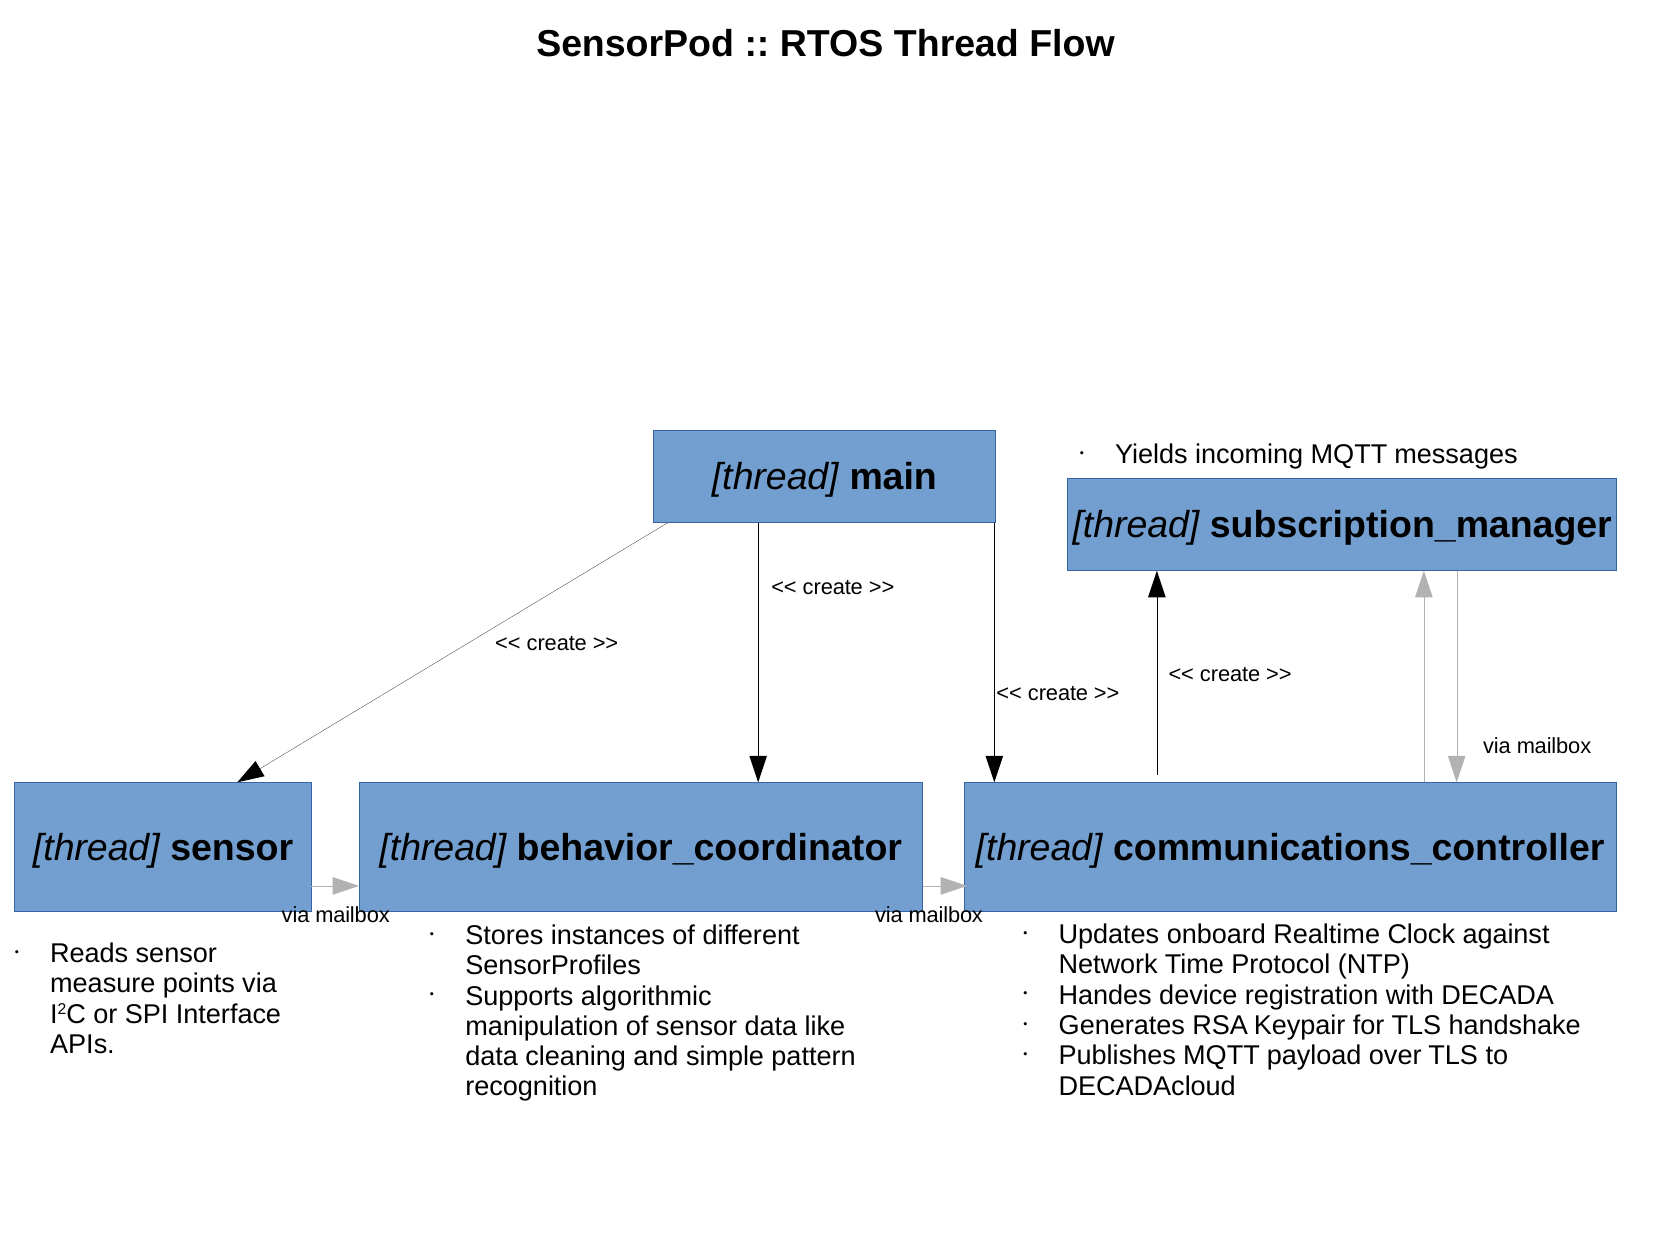

SensorPod :: RTOS Thread Flow
[thread] main
Yields incoming MQTT messages
[thread] subscription_manager
<< create >>
<< create >>
<< create >>
<< create >>
via mailbox
[thread] sensor
[thread] behavior_coordinator
[thread] communications_controller
via mailbox
via mailbox
Updates onboard Realtime Clock against Network Time Protocol (NTP)
Handes device registration with DECADA
Generates RSA Keypair for TLS handshake
Publishes MQTT payload over TLS to DECADAcloud
Stores instances of different SensorProfiles
Supports algorithmic manipulation of sensor data like data cleaning and simple pattern recognition
Reads sensor measure points via I2C or SPI Interface APIs.